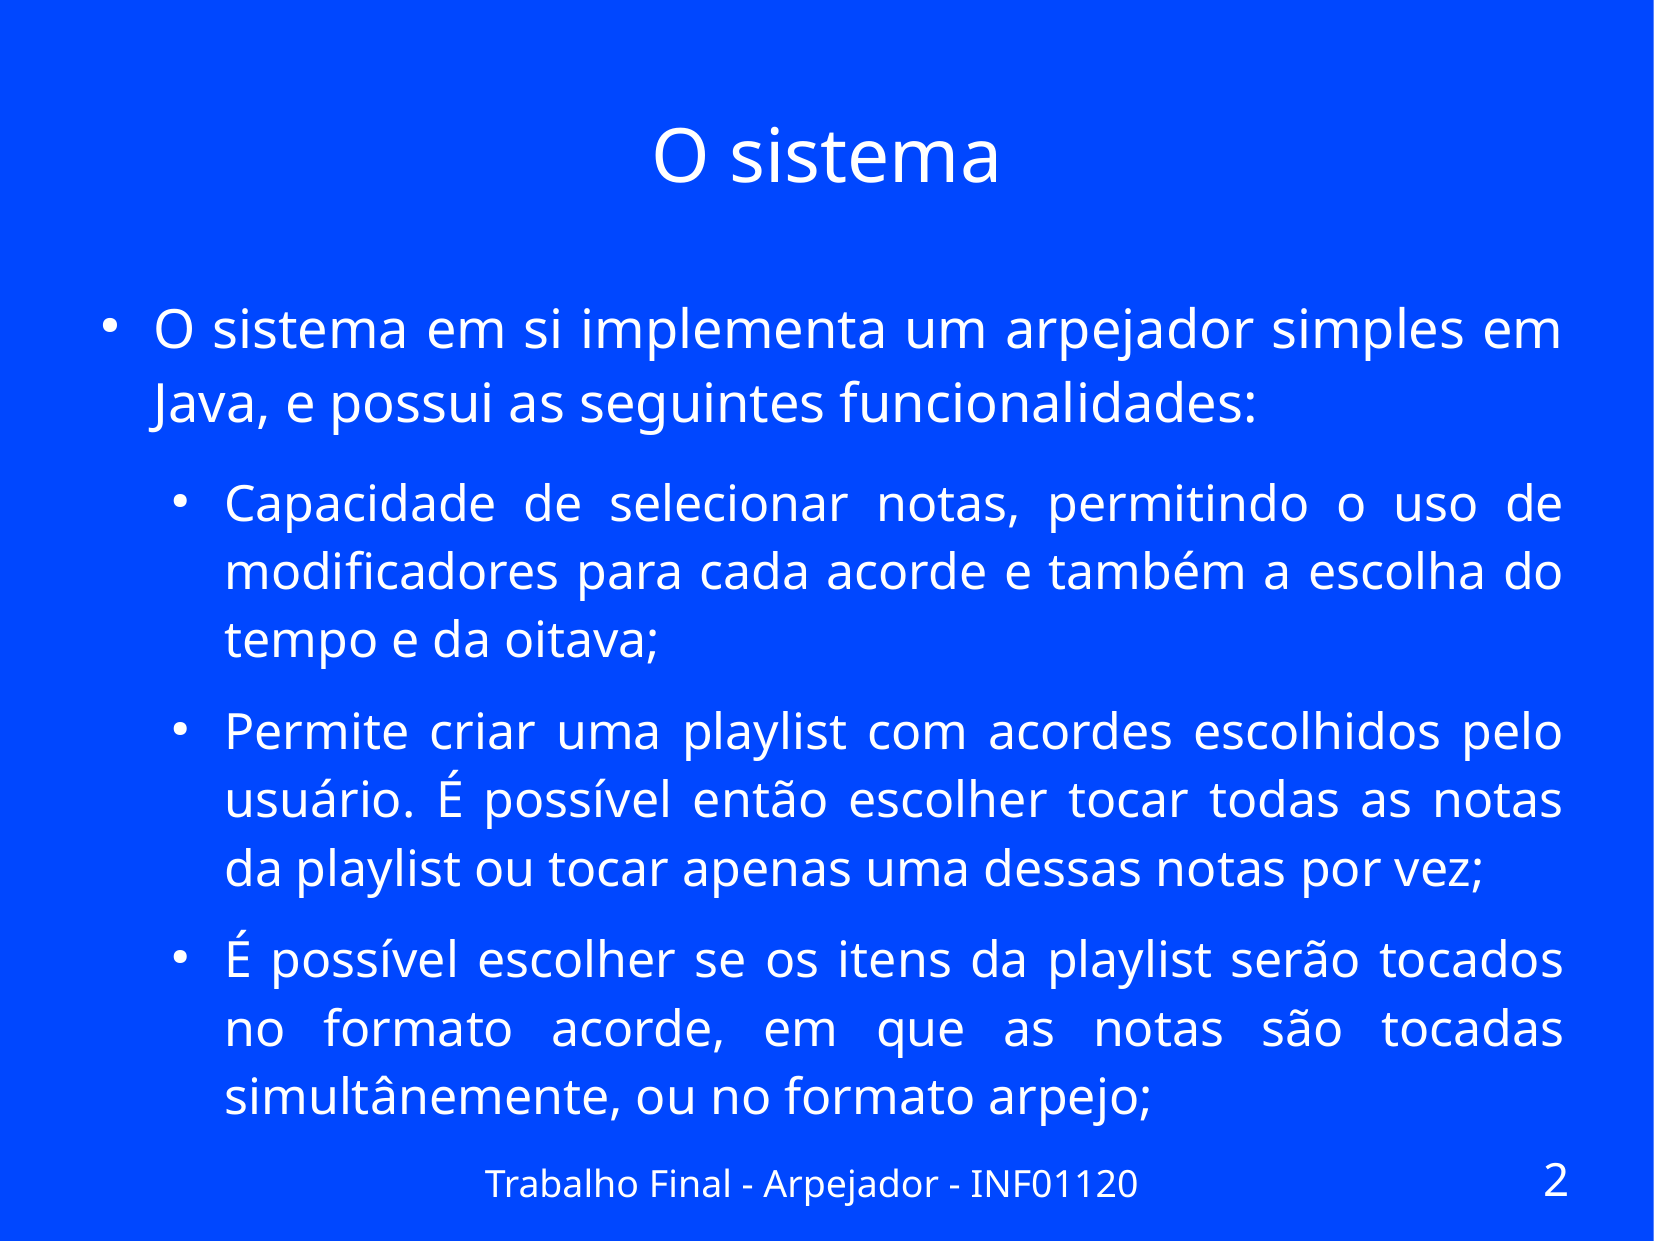

# O sistema
O sistema em si implementa um arpejador simples em Java, e possui as seguintes funcionalidades:
Capacidade de selecionar notas, permitindo o uso de modificadores para cada acorde e também a escolha do tempo e da oitava;
Permite criar uma playlist com acordes escolhidos pelo usuário. É possível então escolher tocar todas as notas da playlist ou tocar apenas uma dessas notas por vez;
É possível escolher se os itens da playlist serão tocados no formato acorde, em que as notas são tocadas simultânemente, ou no formato arpejo;